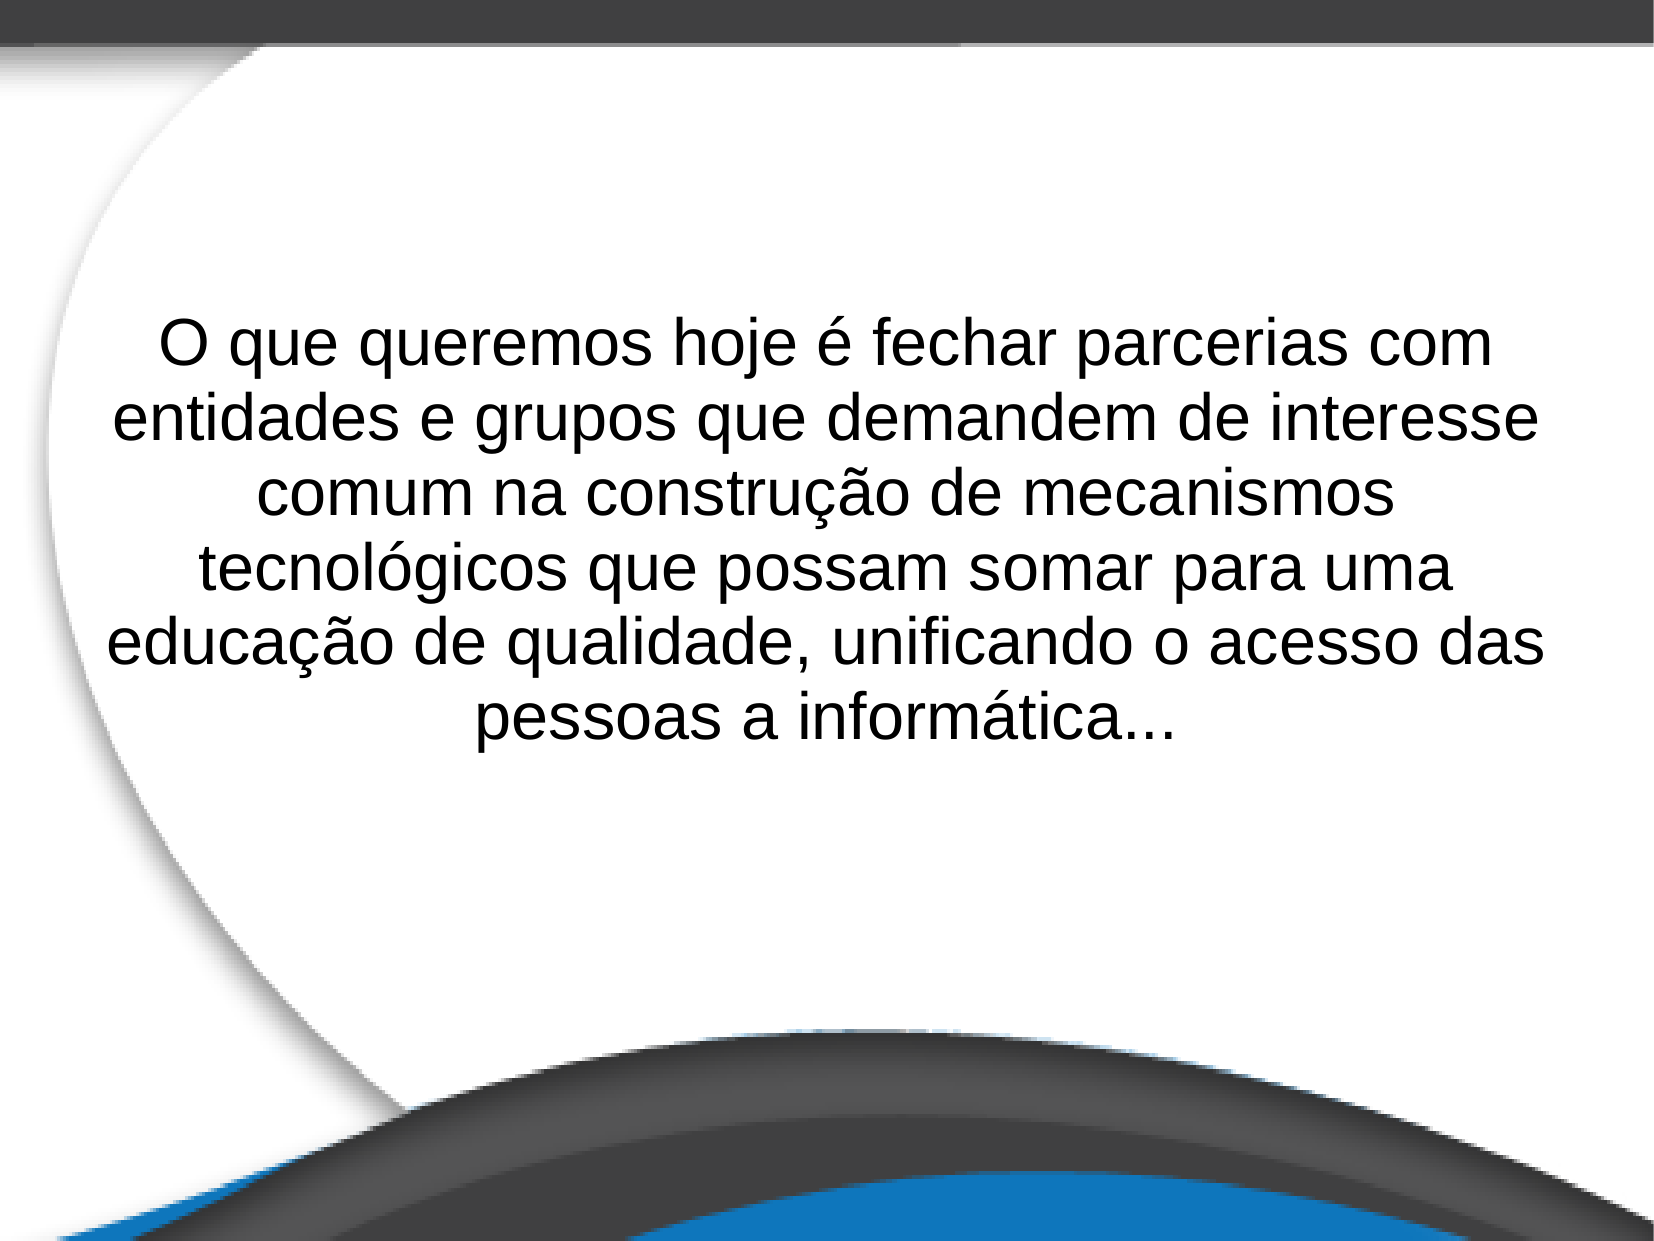

# O que queremos hoje é fechar parcerias com entidades e grupos que demandem de interesse comum na construção de mecanismos tecnológicos que possam somar para uma educação de qualidade, unificando o acesso das pessoas a informática...